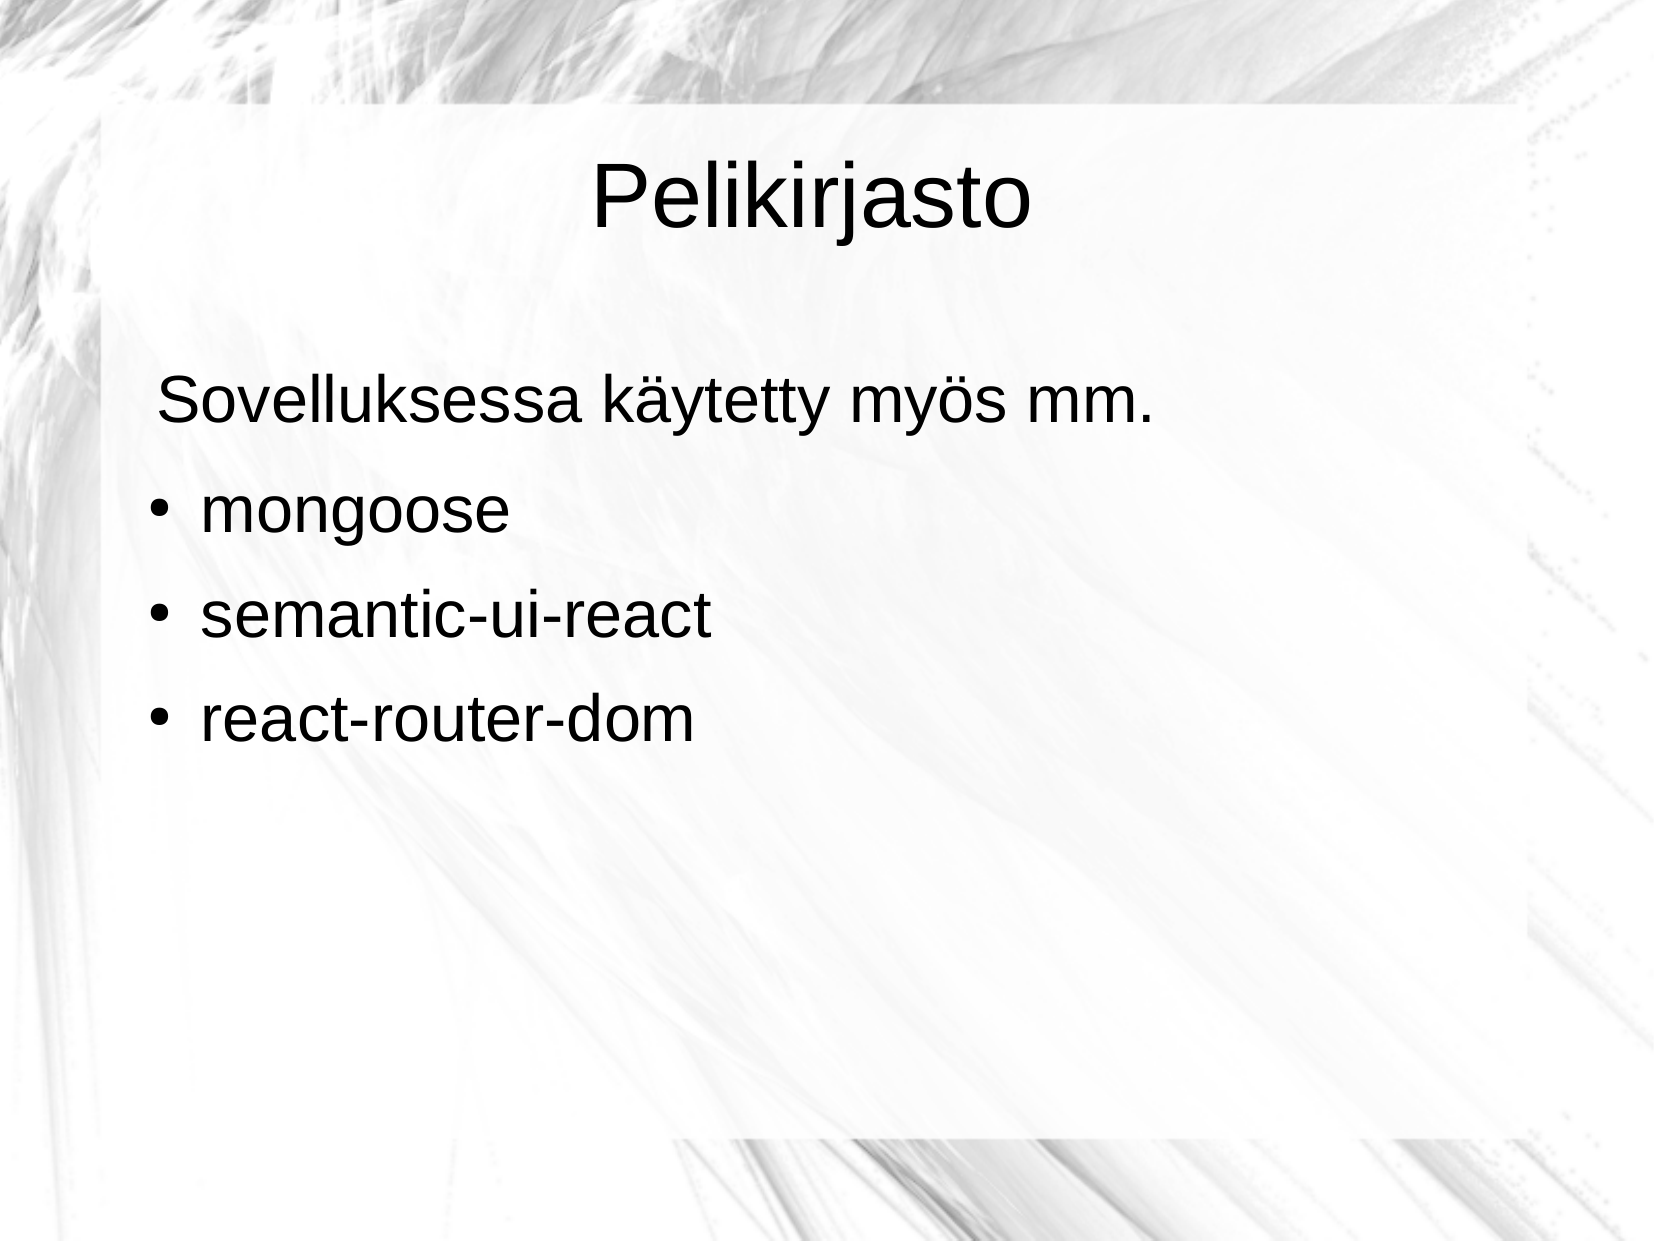

# Pelikirjasto
Sovelluksessa käytetty myös mm.
mongoose
semantic-ui-react
react-router-dom